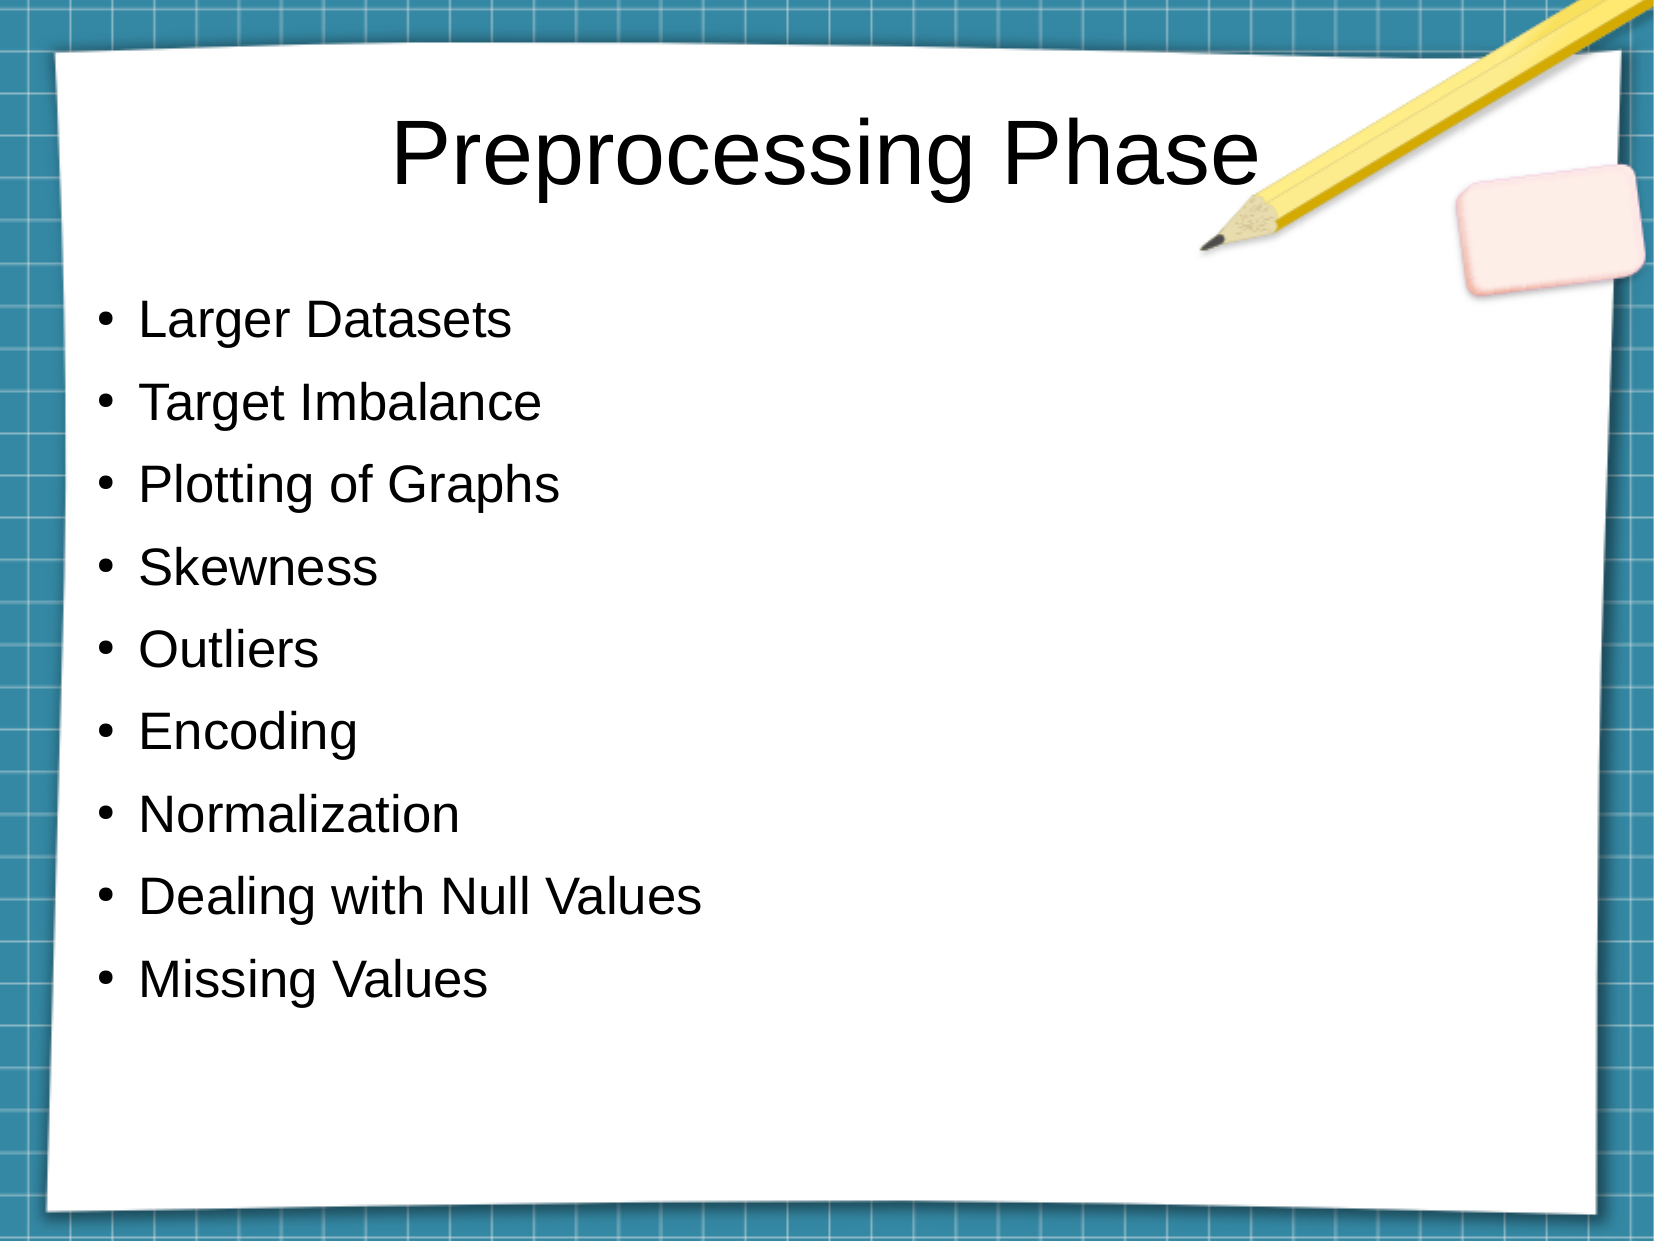

# Preprocessing Phase
Larger Datasets
Target Imbalance
Plotting of Graphs
Skewness
Outliers
Encoding
Normalization
Dealing with Null Values
Missing Values